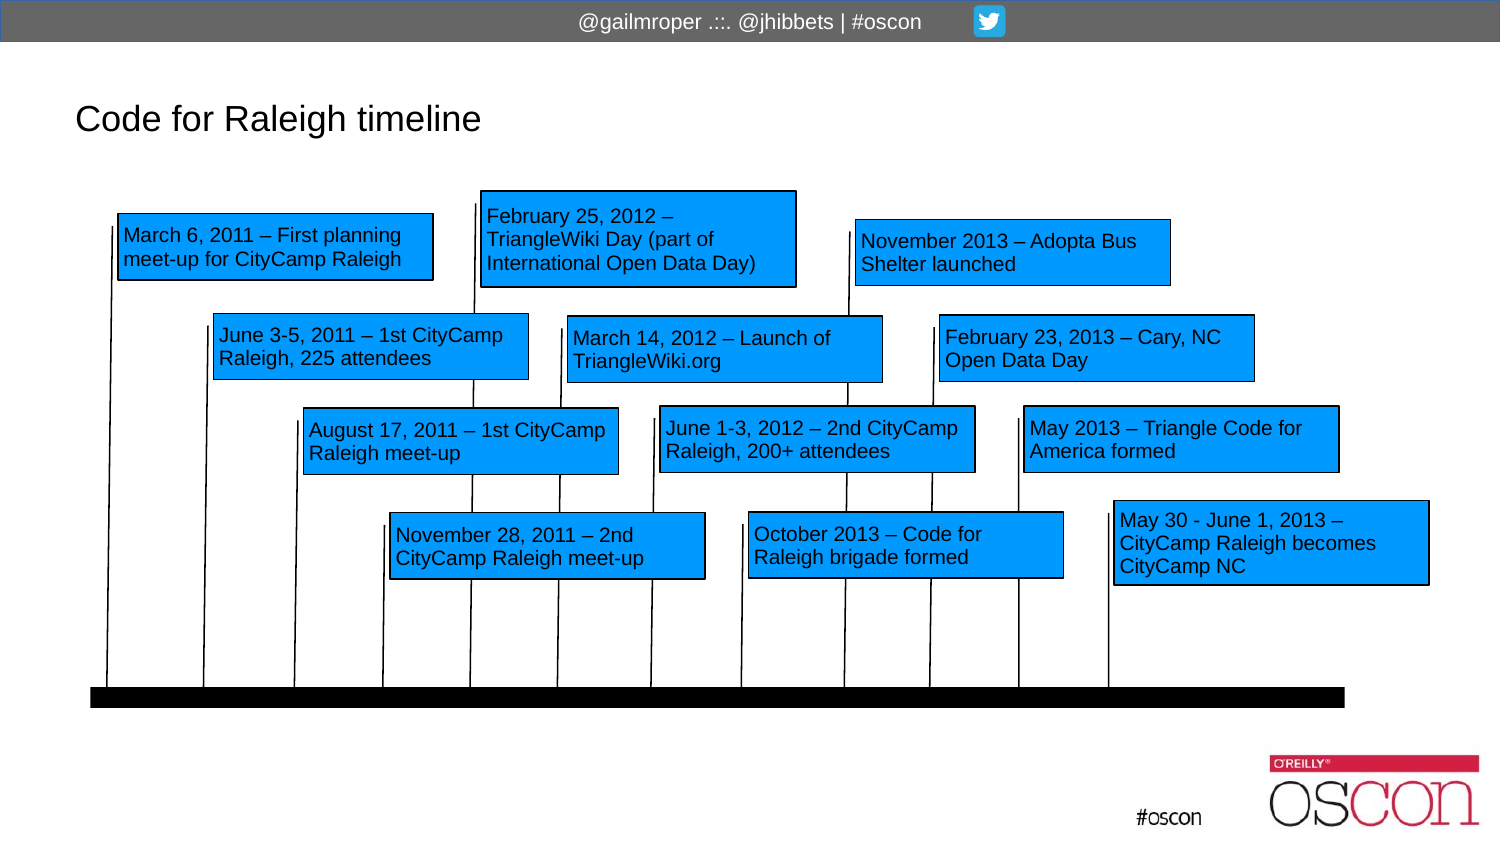

# Code for Raleigh timeline
February 25, 2012 – TriangleWiki Day (part of International Open Data Day)
March 6, 2011 – First planning meet-up for CityCamp Raleigh
November 2013 – Adopta Bus Shelter launched
June 3-5, 2011 – 1st CityCamp Raleigh, 225 attendees
February 23, 2013 – Cary, NC Open Data Day
March 14, 2012 – Launch of TriangleWiki.org
June 1-3, 2012 – 2nd CityCamp Raleigh, 200+ attendees
May 2013 – Triangle Code for America formed
August 17, 2011 – 1st CityCamp Raleigh meet-up
May 30 - June 1, 2013 – CityCamp Raleigh becomes CityCamp NC
October 2013 – Code for Raleigh brigade formed
November 28, 2011 – 2nd CityCamp Raleigh meet-up